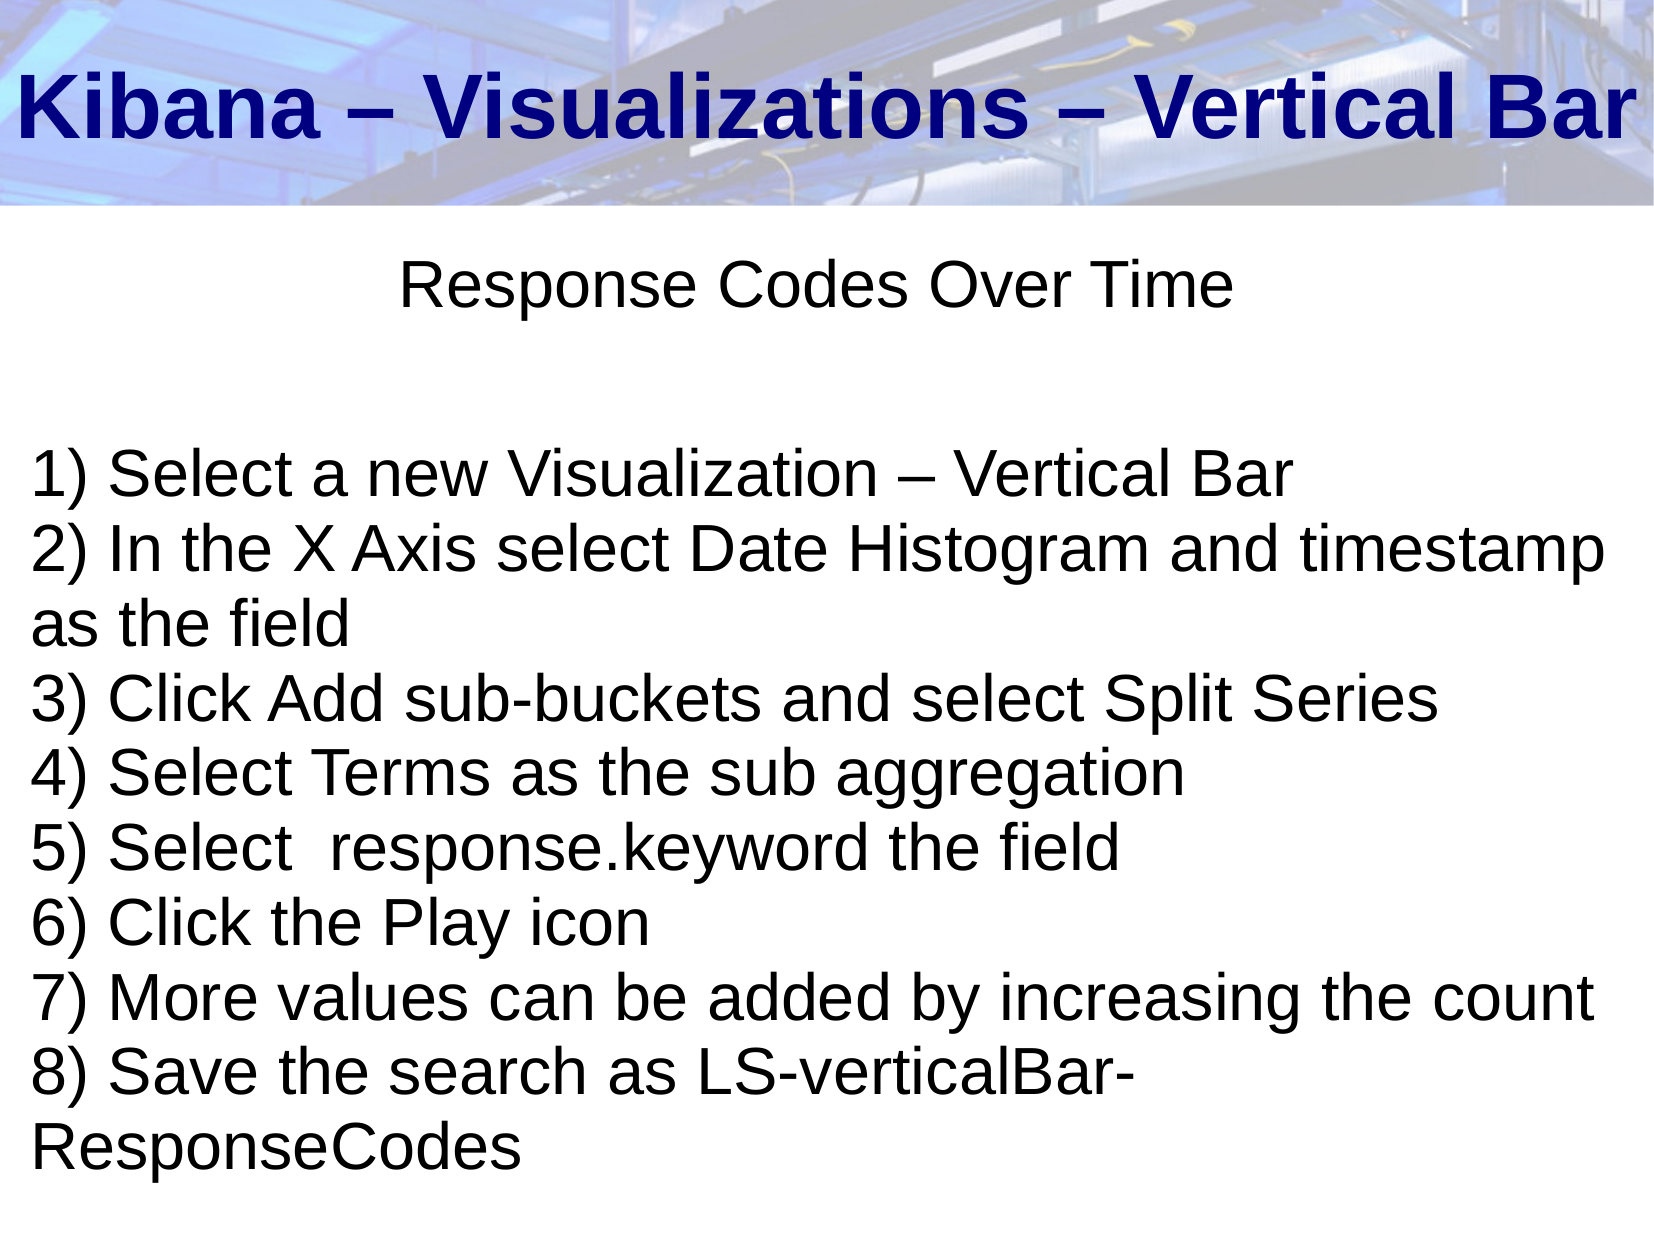

# Kibana – Visualizations – Vertical Bar
Response Codes Over Time
 Select a new Visualization – Vertical Bar
 In the X Axis select Date Histogram and timestamp as the field
 Click Add sub-buckets and select Split Series
 Select Terms as the sub aggregation
 Select response.keyword the field
 Click the Play icon
 More values can be added by increasing the count
 Save the search as LS-verticalBar-ResponseCodes